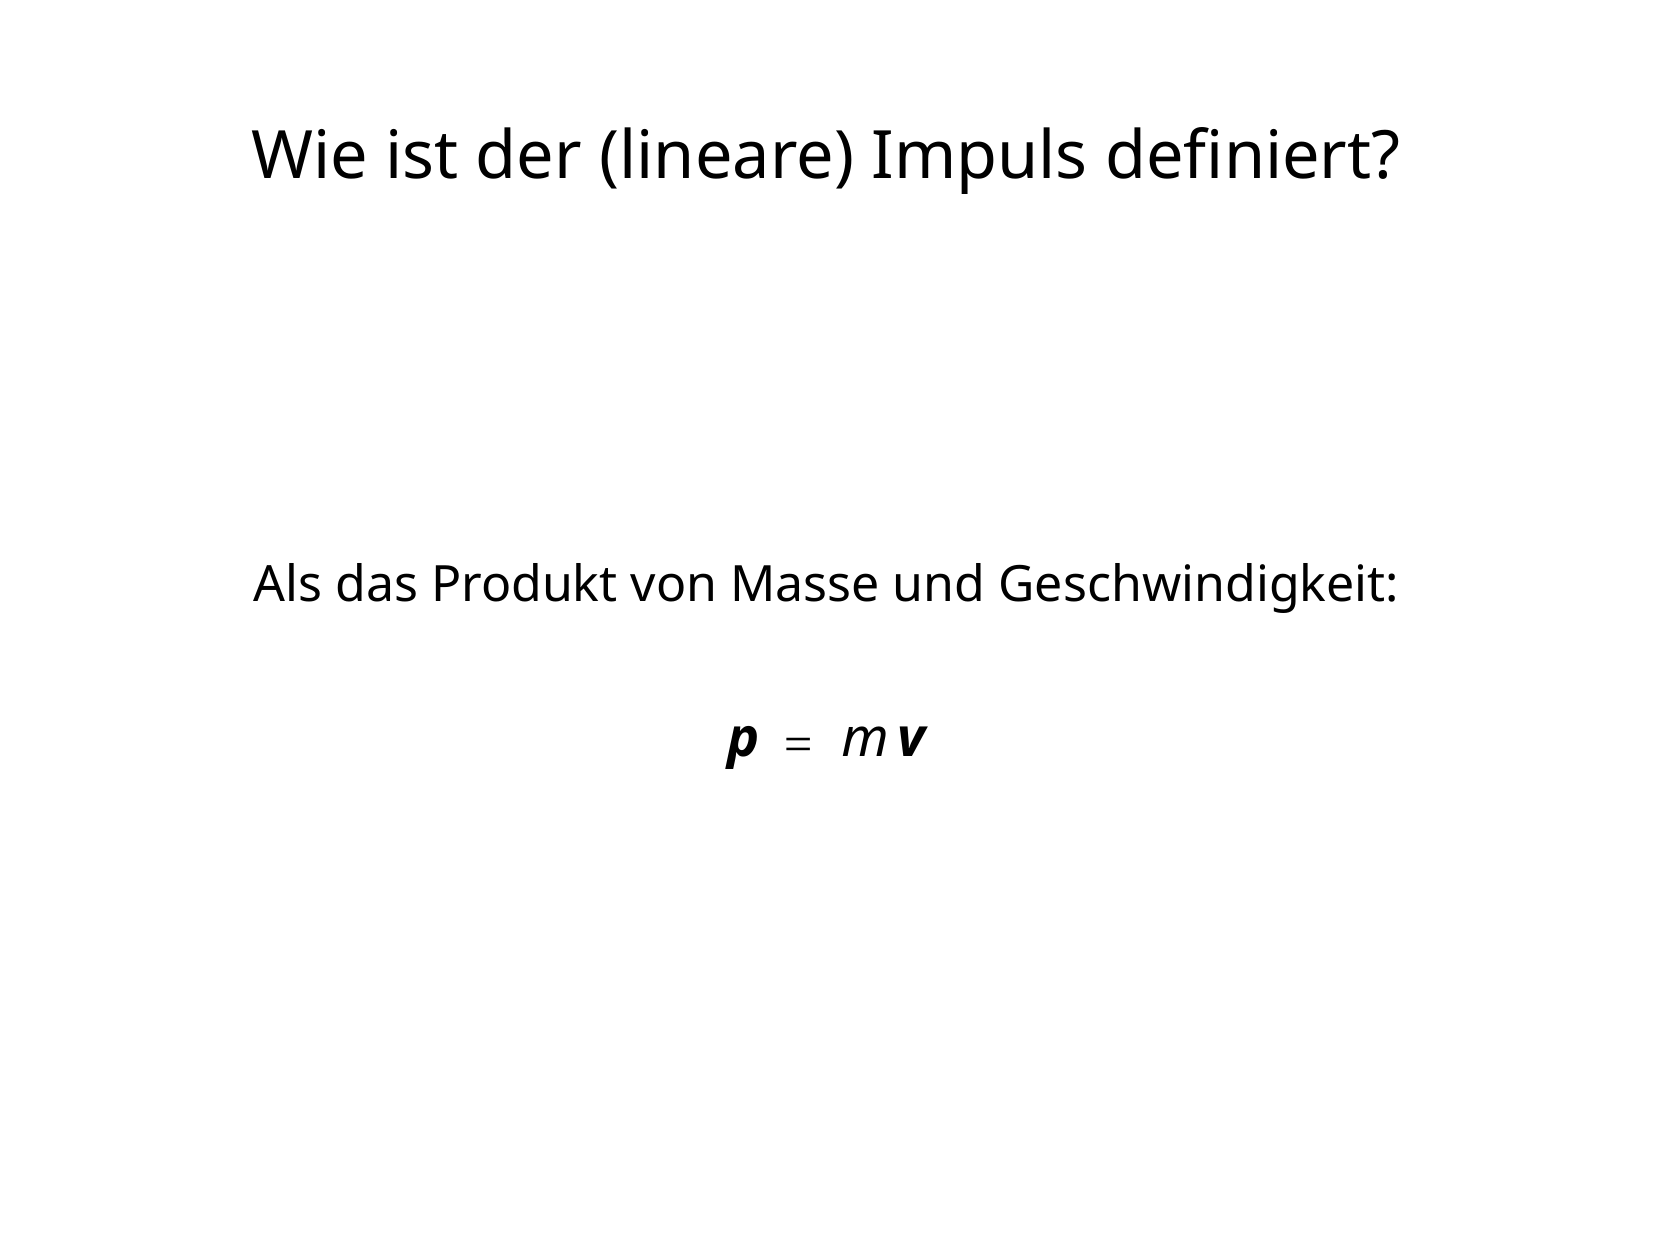

# Wie ist der (lineare) Impuls definiert?
Als das Produkt von Masse und Geschwindigkeit: